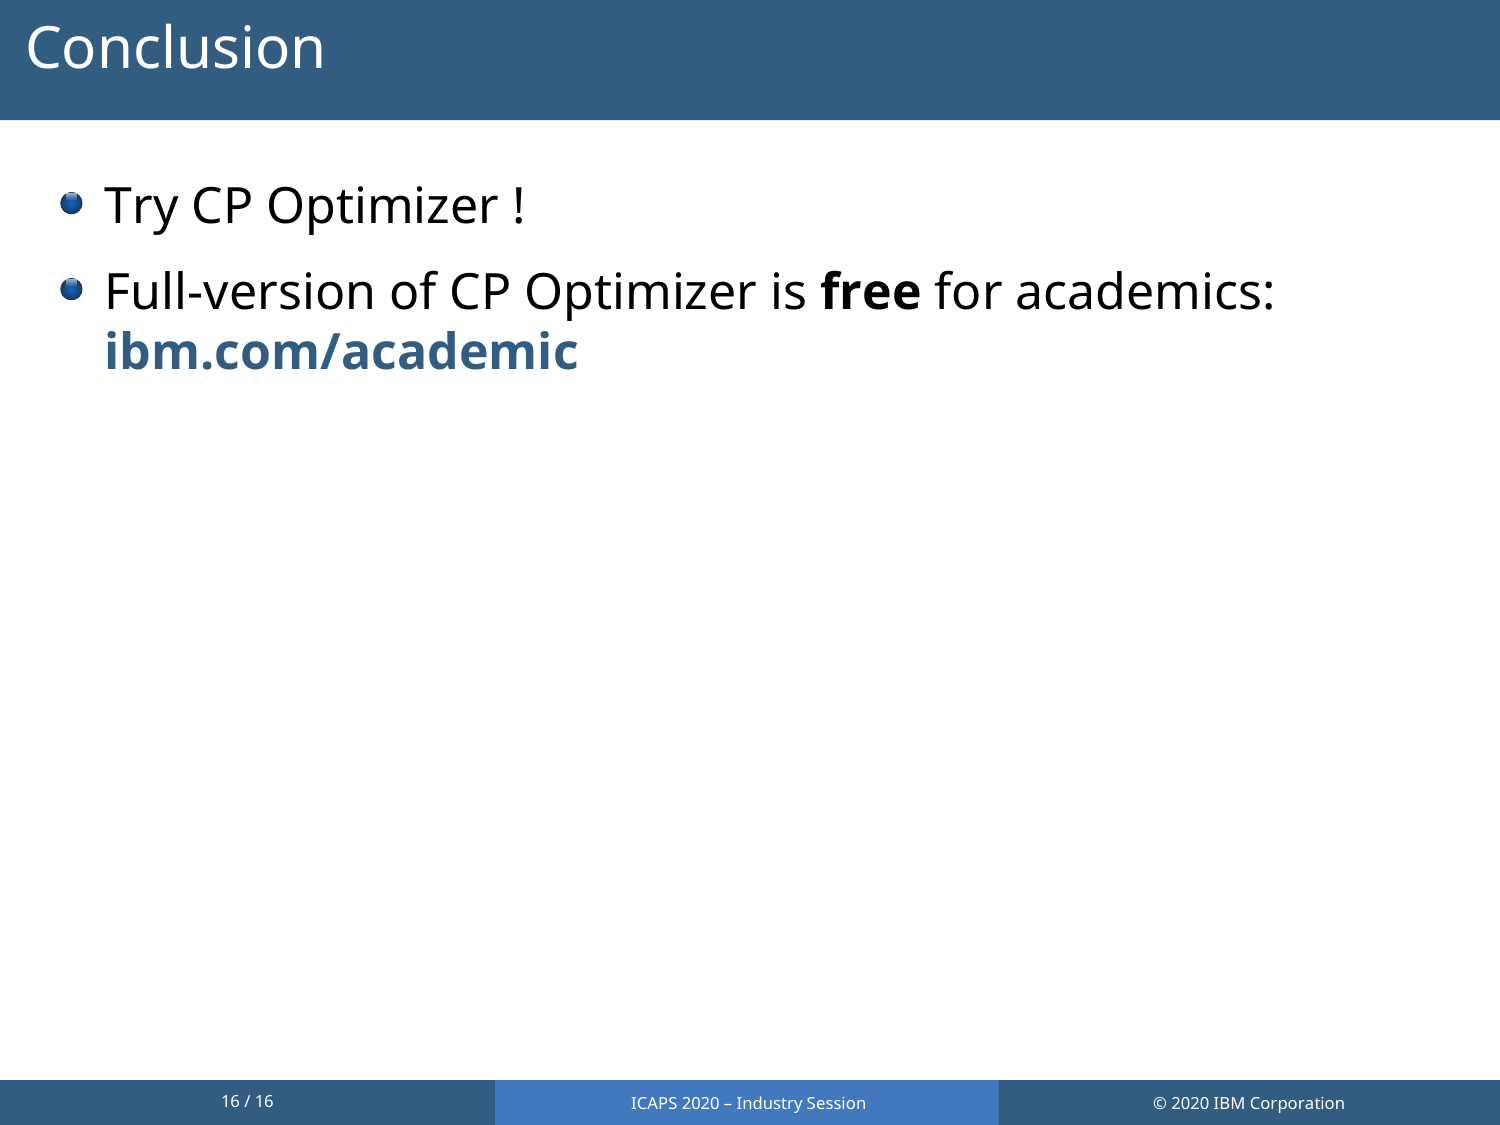

# Conclusion
Try CP Optimizer !
Full-version of CP Optimizer is free for academics: ibm.com/academic